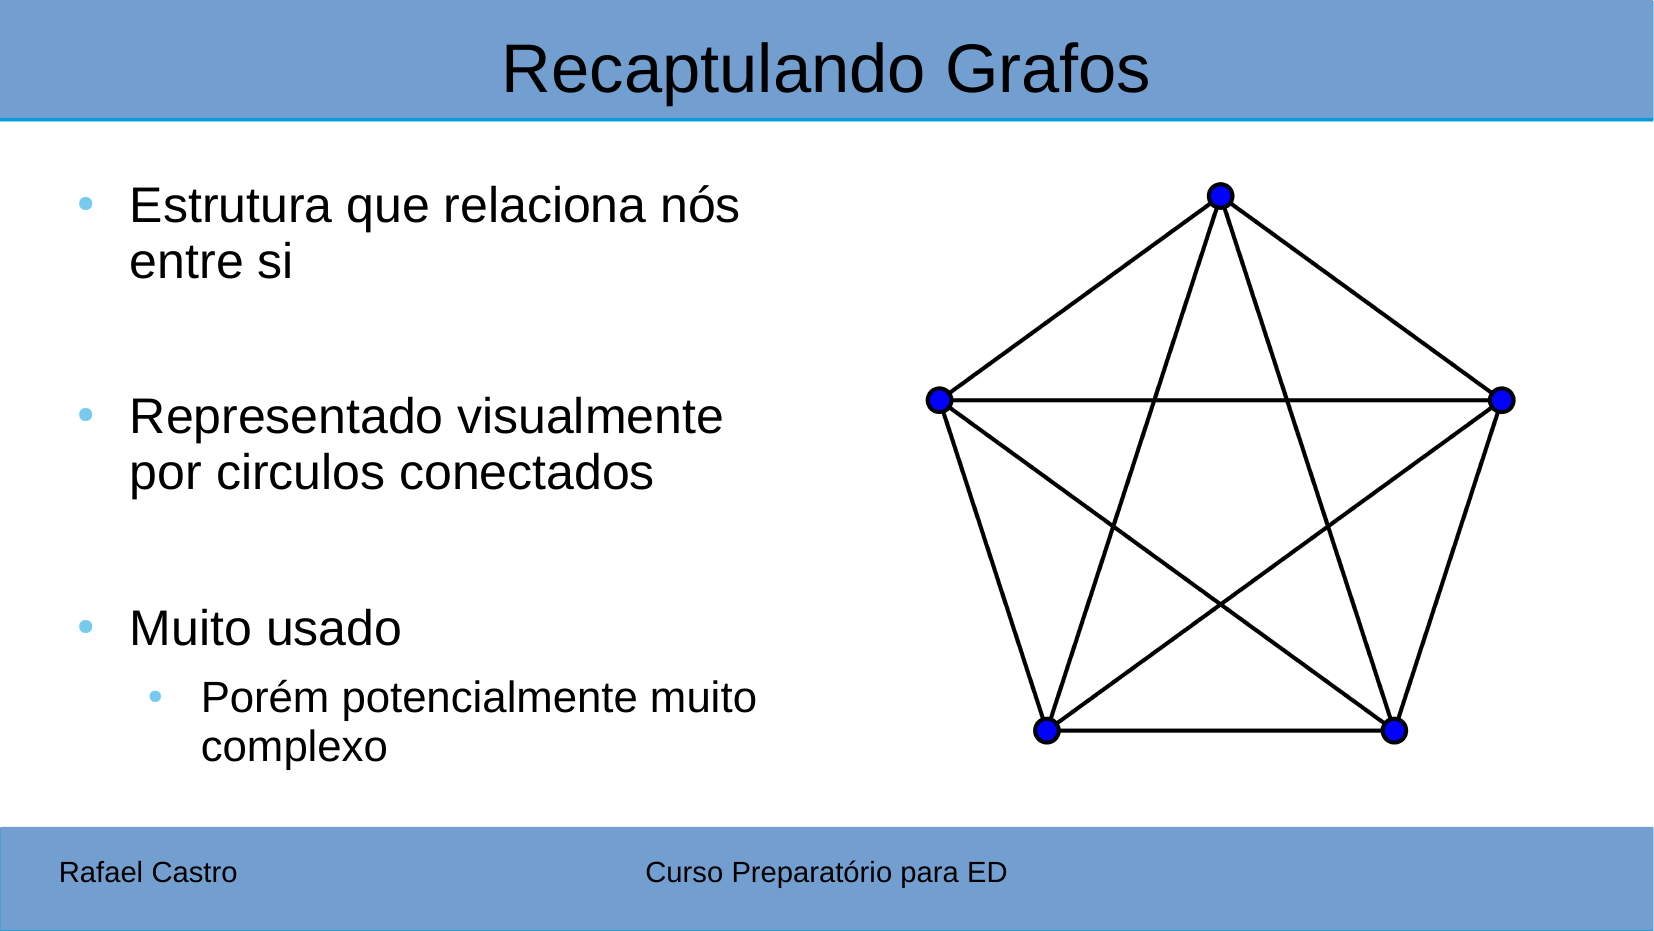

# Recaptulando Grafos
Estrutura que relaciona nós entre si
Representado visualmente por circulos conectados
Muito usado
Porém potencialmente muito complexo
Curso Preparatório para ED